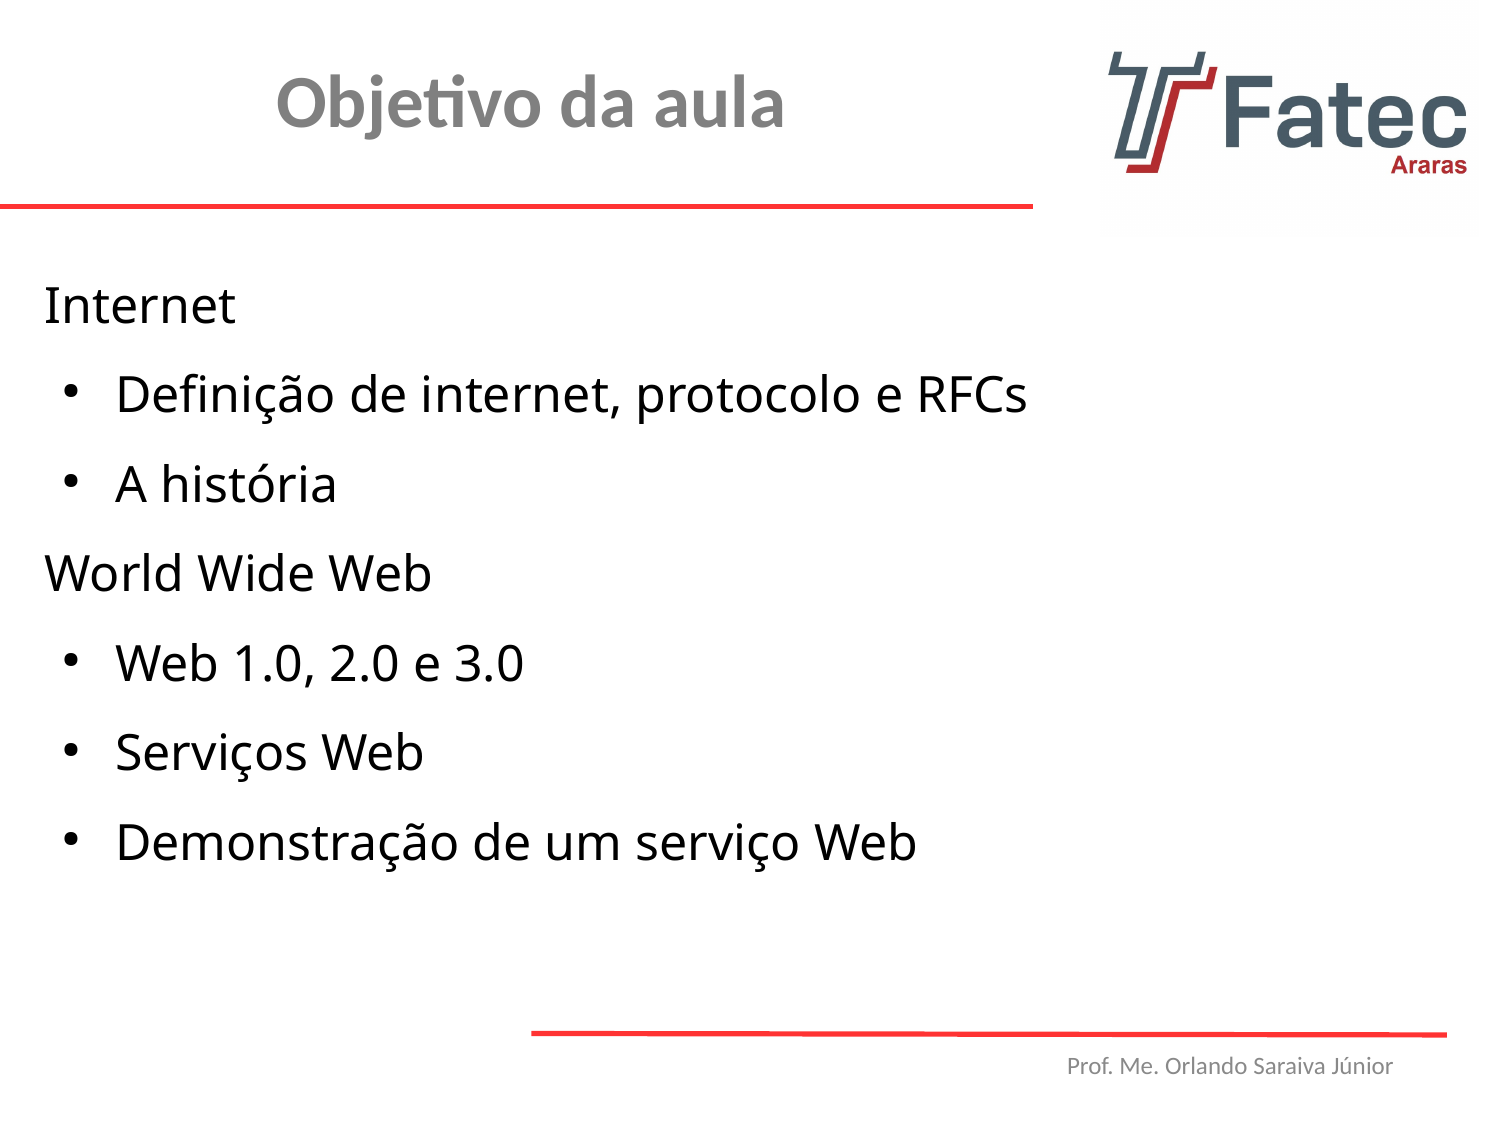

Objetivo da aula
# Internet
Definição de internet, protocolo e RFCs
A história
World Wide Web
Web 1.0, 2.0 e 3.0
Serviços Web
Demonstração de um serviço Web